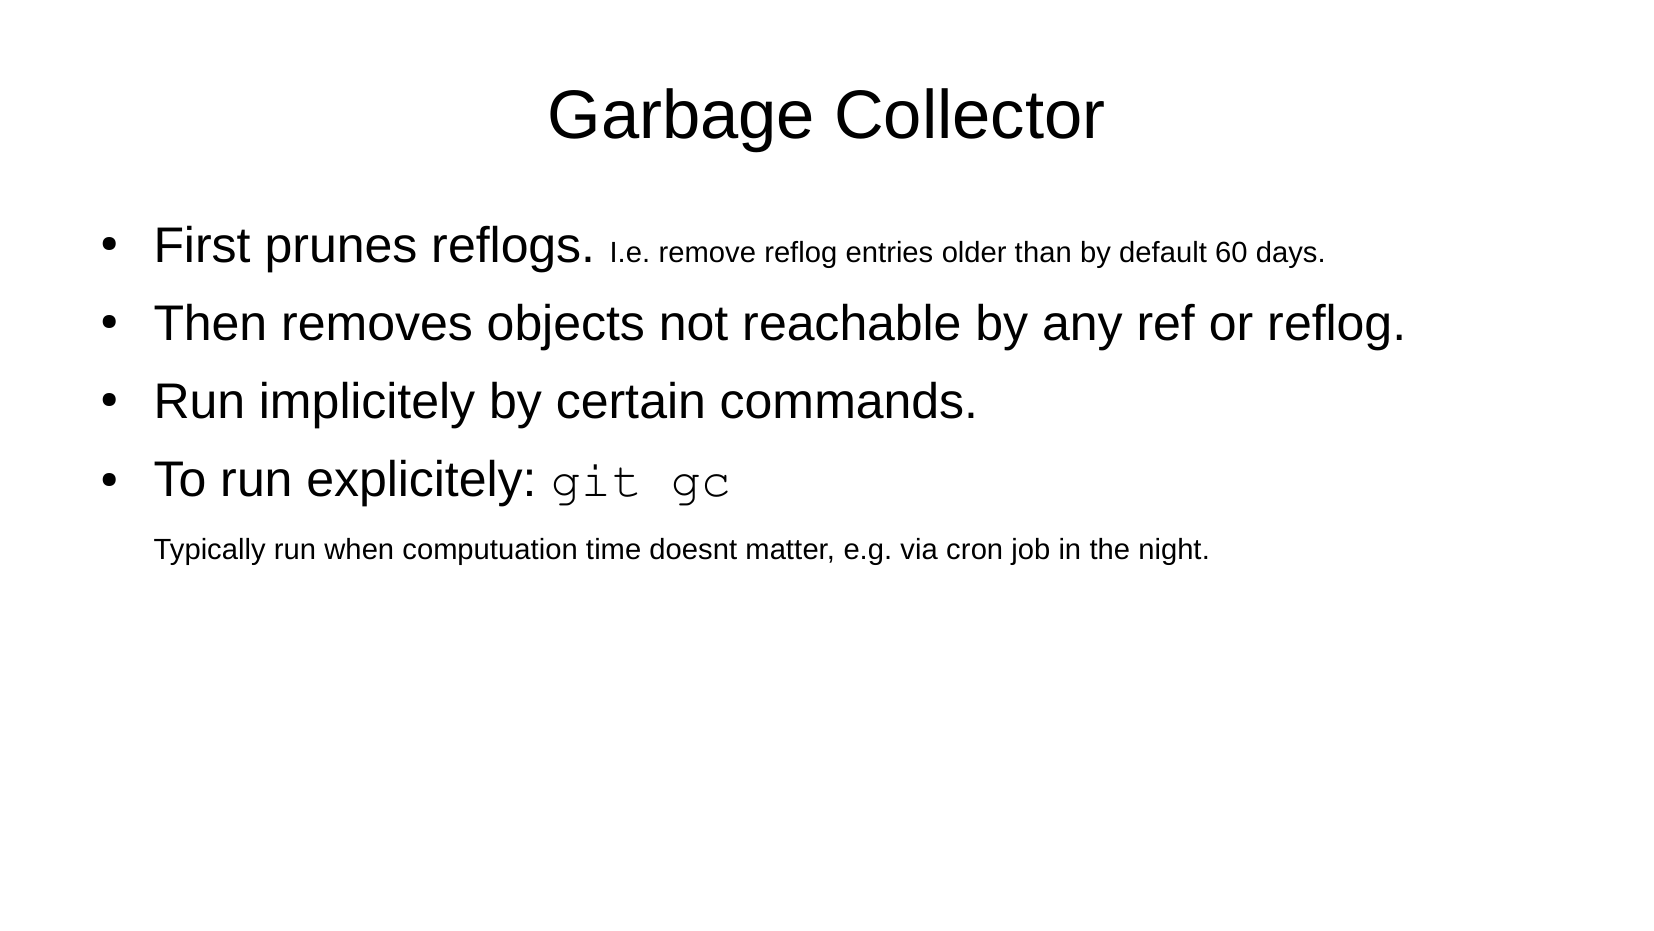

# Garbage Collector
First prunes reflogs. I.e. remove reflog entries older than by default 60 days.
Then removes objects not reachable by any ref or reflog.
Run implicitely by certain commands.
To run explicitely: git gc
Typically run when computuation time doesnt matter, e.g. via cron job in the night.